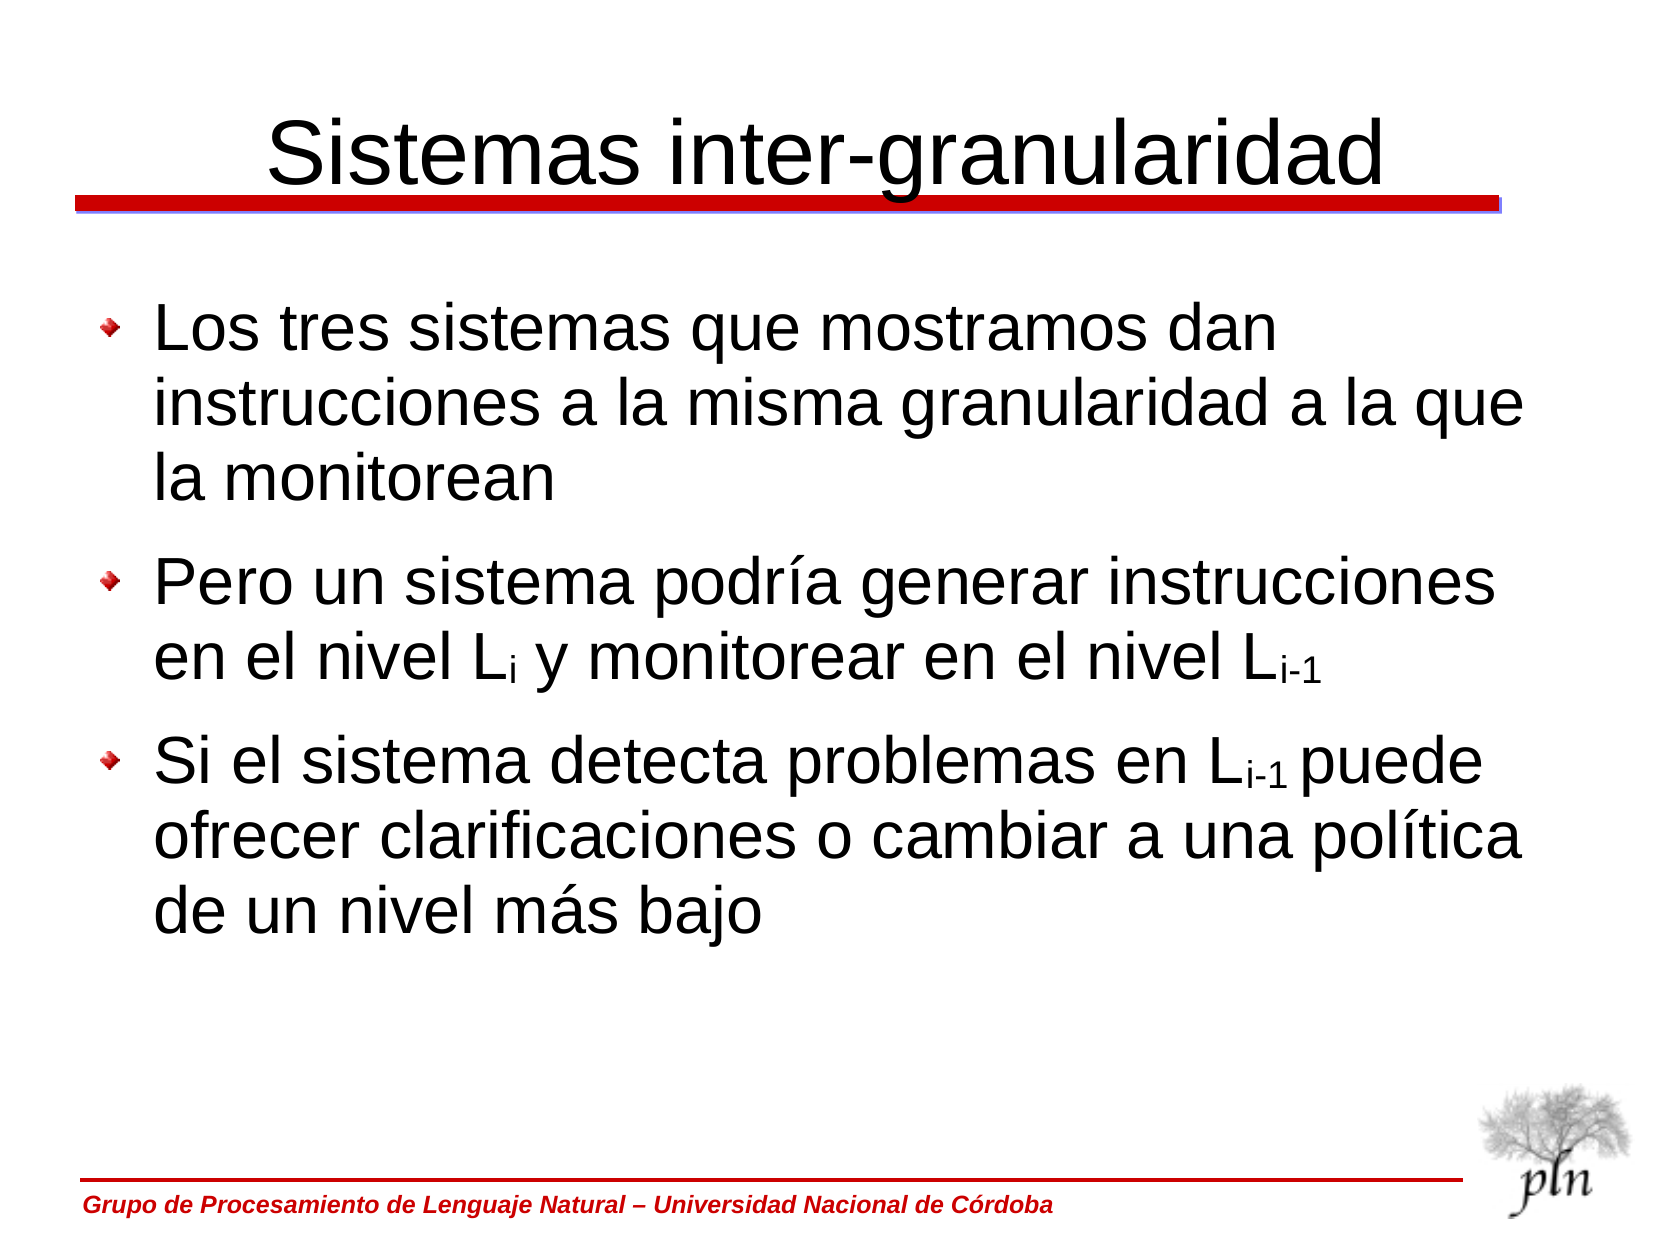

# Sistemas inter-granularidad
Los tres sistemas que mostramos dan instrucciones a la misma granularidad a la que la monitorean
Pero un sistema podría generar instrucciones en el nivel Li y monitorear en el nivel Li-1
Si el sistema detecta problemas en Li-1 puede ofrecer clarificaciones o cambiar a una política de un nivel más bajo